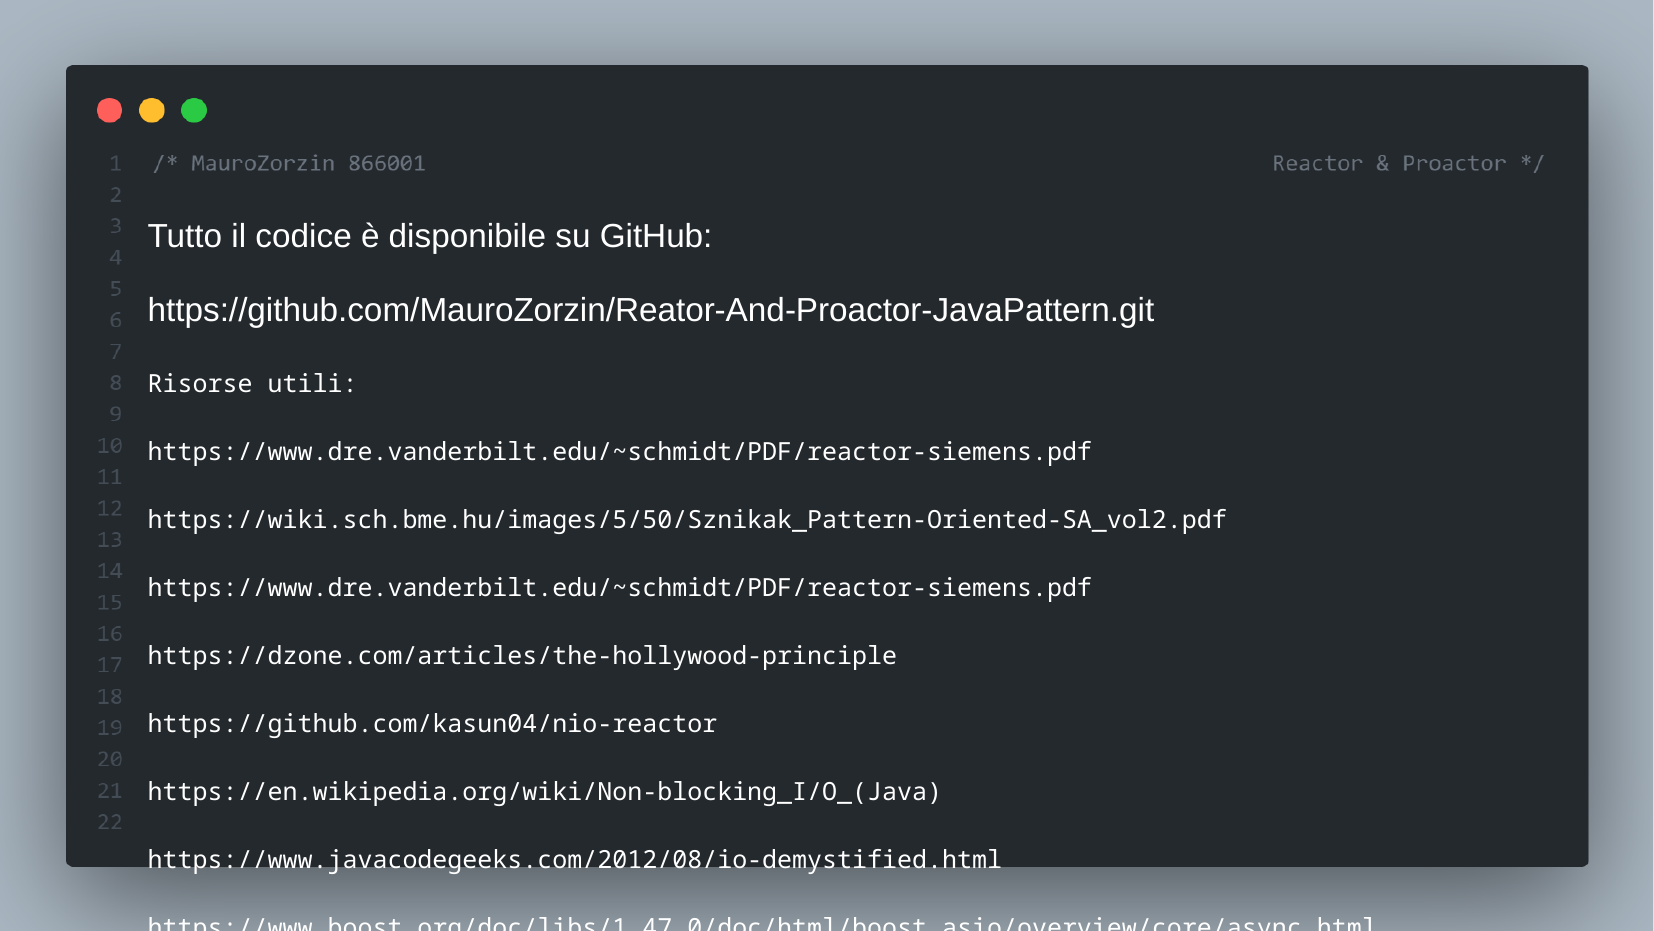

#
Tutto il codice è disponibile su GitHub:
https://github.com/MauroZorzin/Reator-And-Proactor-JavaPattern.git
Risorse utili:
https://www.dre.vanderbilt.edu/~schmidt/PDF/reactor-siemens.pdf
https://wiki.sch.bme.hu/images/5/50/Sznikak_Pattern-Oriented-SA_vol2.pdf
https://www.dre.vanderbilt.edu/~schmidt/PDF/reactor-siemens.pdf
https://dzone.com/articles/the-hollywood-principle
https://github.com/kasun04/nio-reactor
https://en.wikipedia.org/wiki/Non-blocking_I/O_(Java)
https://www.javacodegeeks.com/2012/08/io-demystified.html
https://www.boost.org/doc/libs/1_47_0/doc/html/boost_asio/overview/core/async.html
http://didawiki.cli.di.unipi.it/lib/exe/fetch.php/magistraleinformatica/tdp/tpd_reactor_proactor.pdf